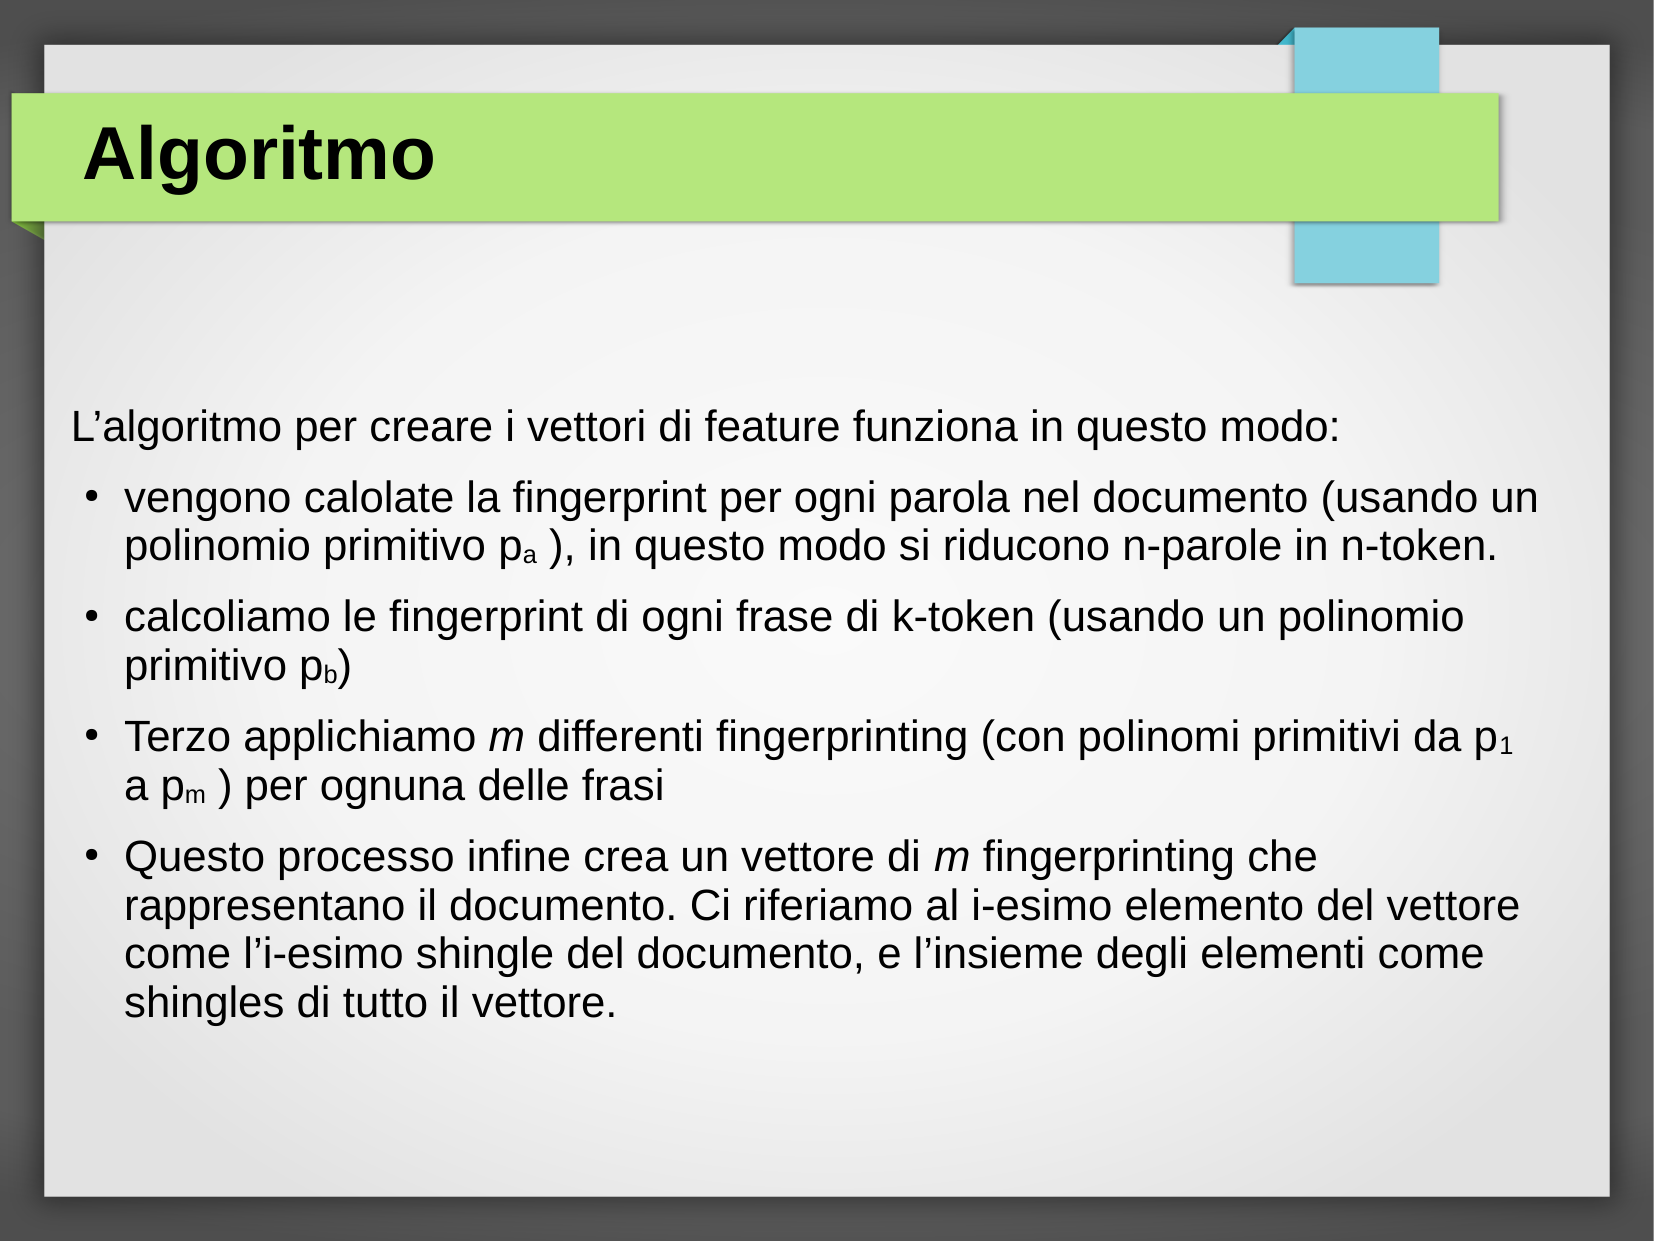

# Algoritmo
L’algoritmo per creare i vettori di feature funziona in questo modo:
vengono calolate la fingerprint per ogni parola nel documento (usando un polinomio primitivo pa ), in questo modo si riducono n-parole in n-token.
calcoliamo le fingerprint di ogni frase di k-token (usando un polinomio primitivo pb)
Terzo applichiamo m differenti fingerprinting (con polinomi primitivi da p1 a pm ) per ognuna delle frasi
Questo processo infine crea un vettore di m fingerprinting che rappresentano il documento. Ci riferiamo al i-esimo elemento del vettore come l’i-esimo shingle del documento, e l’insieme degli elementi come shingles di tutto il vettore.